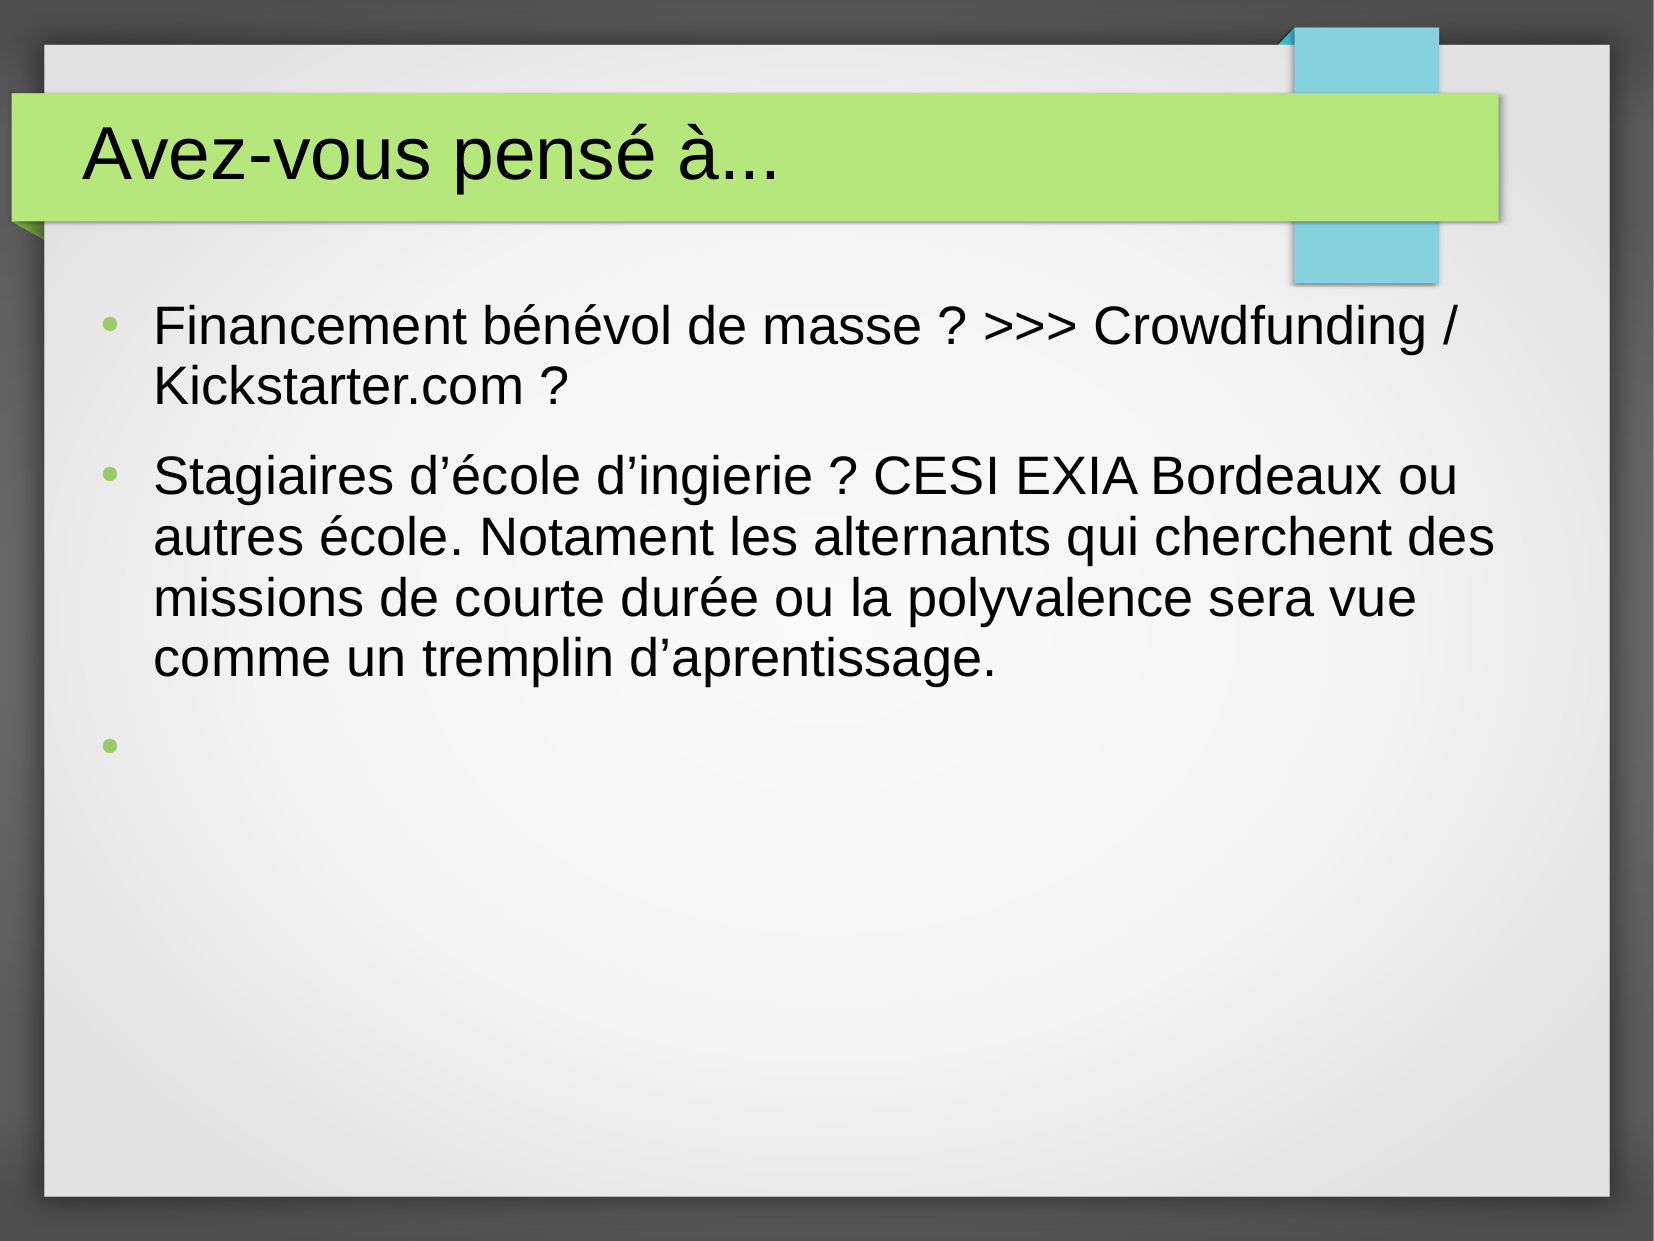

# Avez-vous pensé à...
Financement bénévol de masse ? >>> Crowdfunding / Kickstarter.com ?
Stagiaires d’école d’ingierie ? CESI EXIA Bordeaux ou autres école. Notament les alternants qui cherchent des missions de courte durée ou la polyvalence sera vue comme un tremplin d’aprentissage.